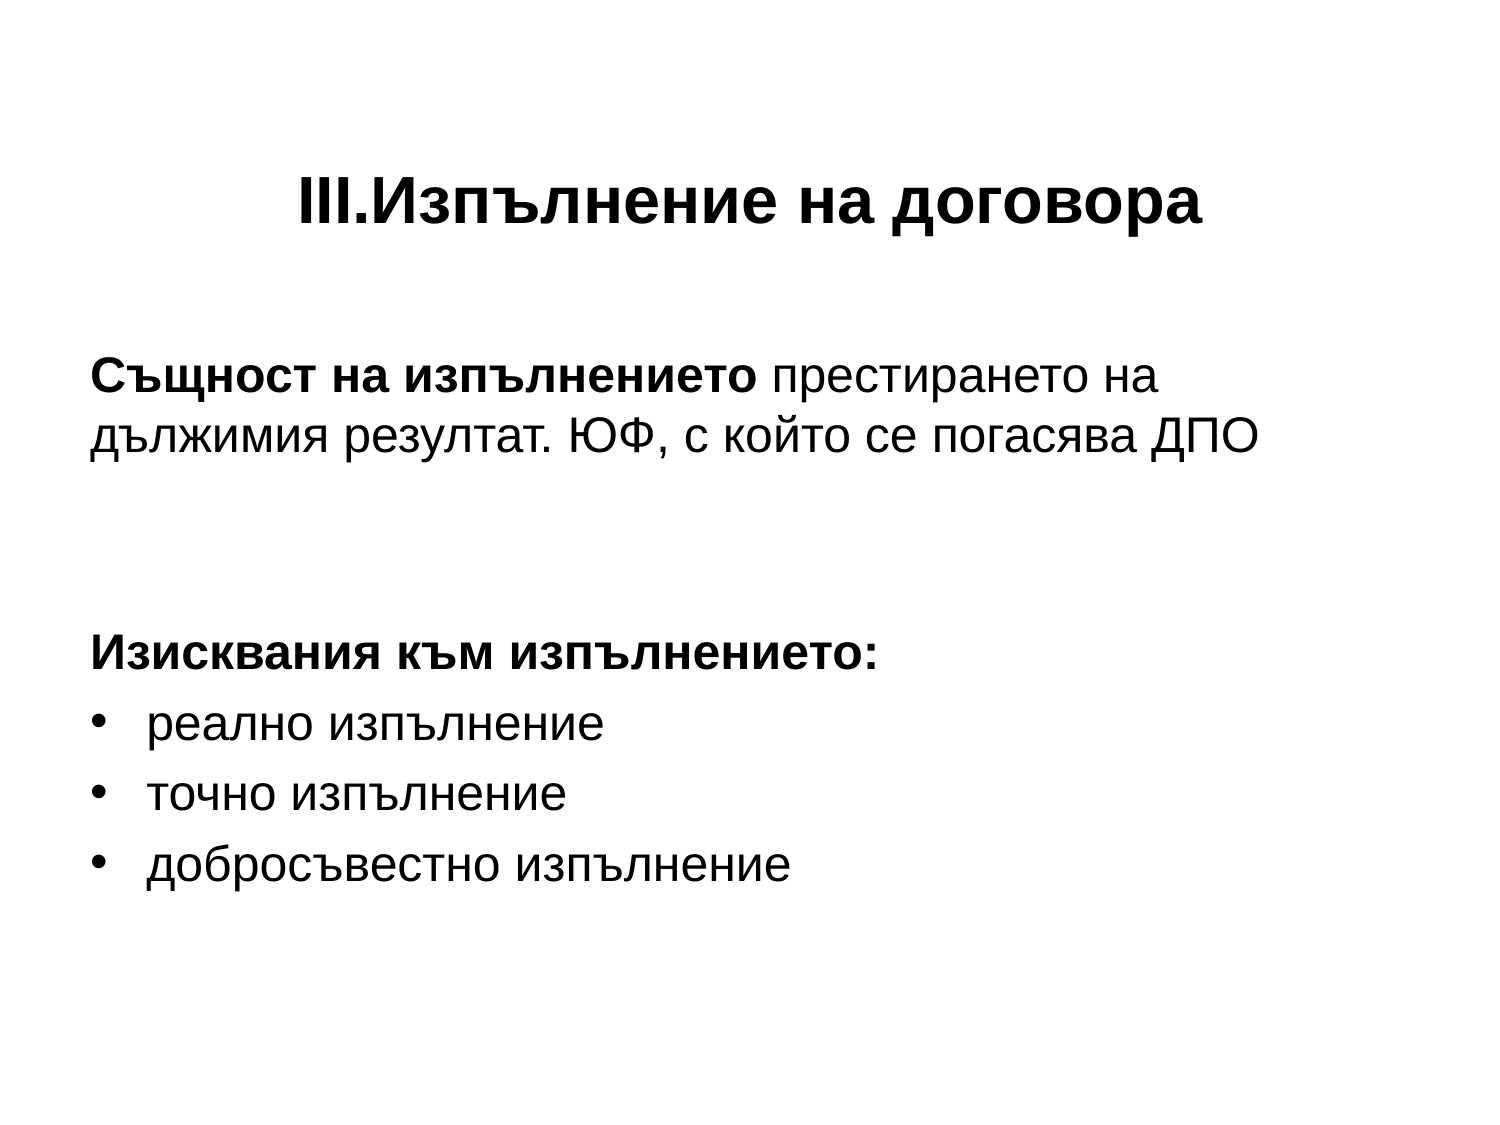

# ІІІ.Изпълнение на договора
Същност на изпълнението престирането на дължимия резултат. ЮФ, с който се погасява ДПО
Изисквания към изпълнението:
реално изпълнение
точно изпълнение
добросъвестно изпълнение